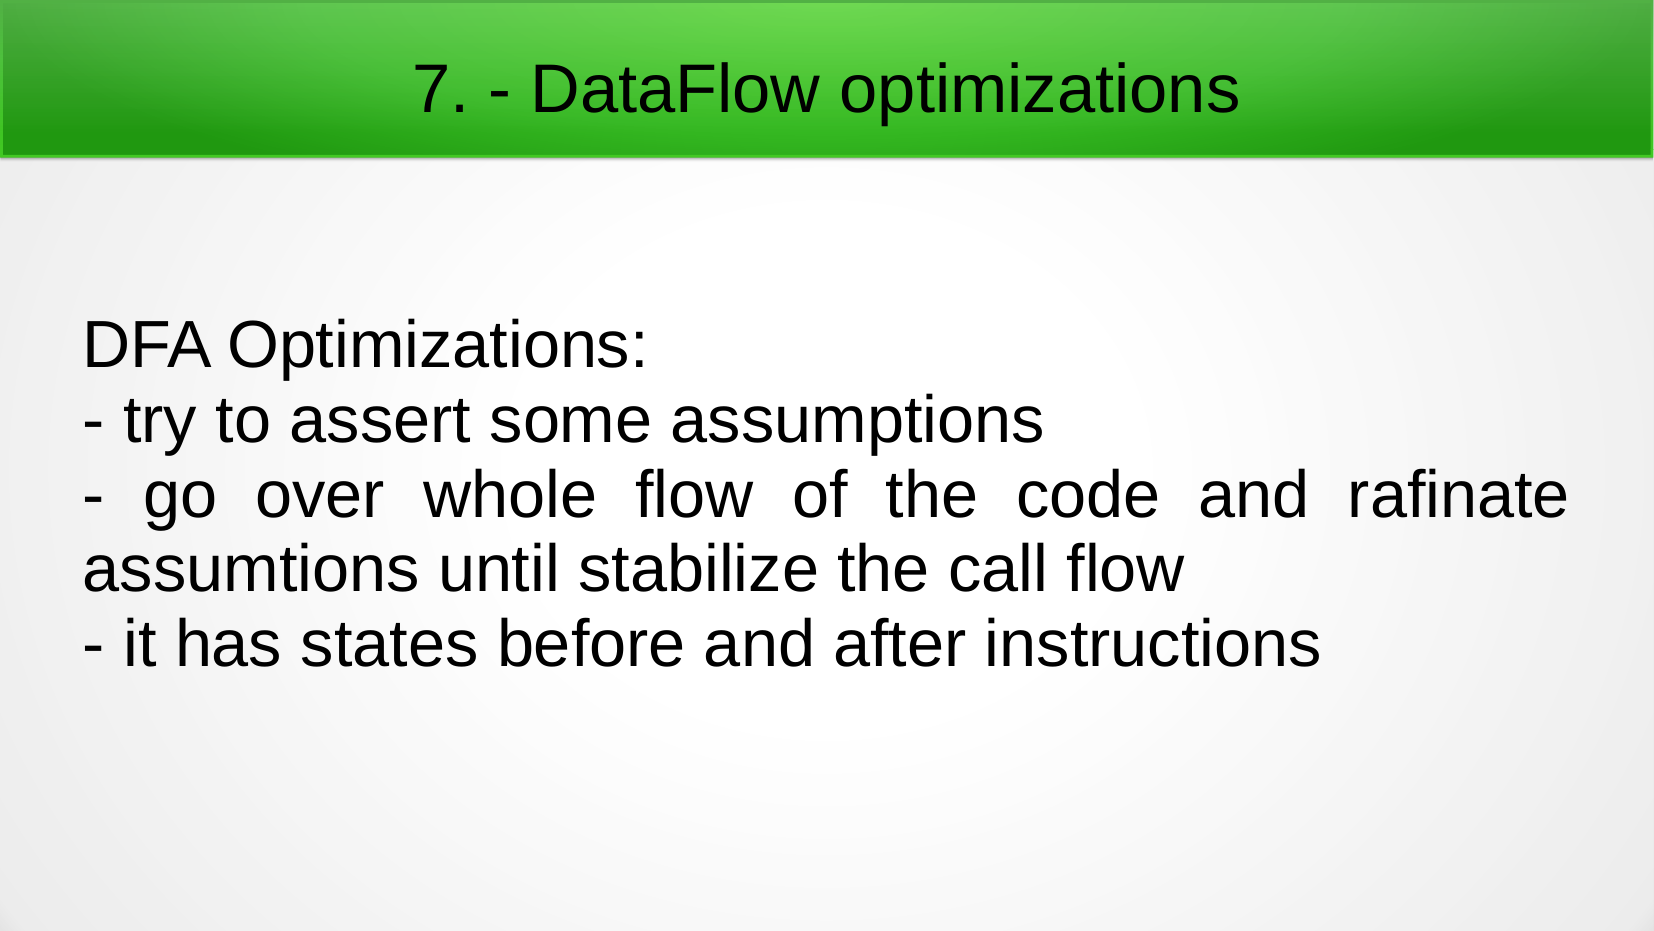

# 7. - DataFlow optimizations
DFA Optimizations:
- try to assert some assumptions
- go over whole flow of the code and rafinate assumtions until stabilize the call flow
- it has states before and after instructions